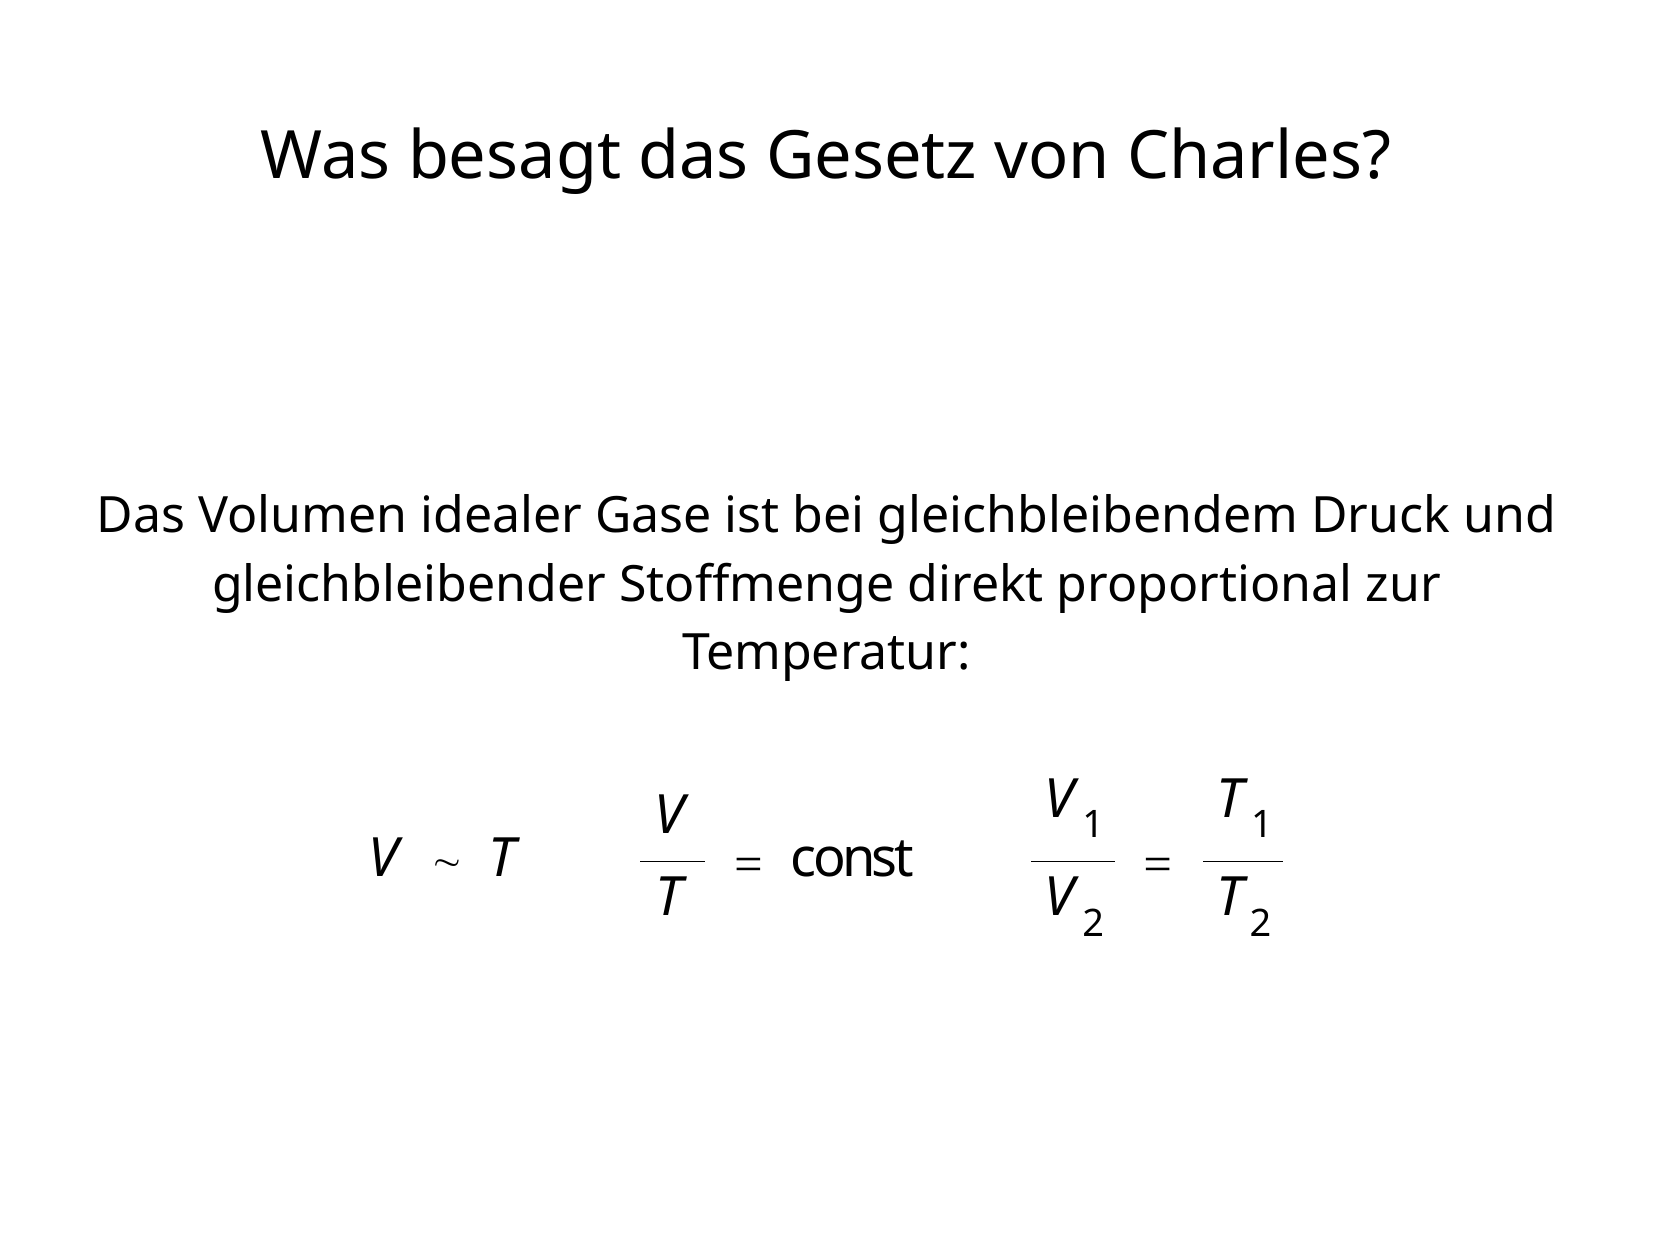

# Was besagt das Gesetz von Charles?
Das Volumen idealer Gase ist bei gleichbleibendem Druck und gleichbleibender Stoffmenge direkt proportional zur Temperatur: